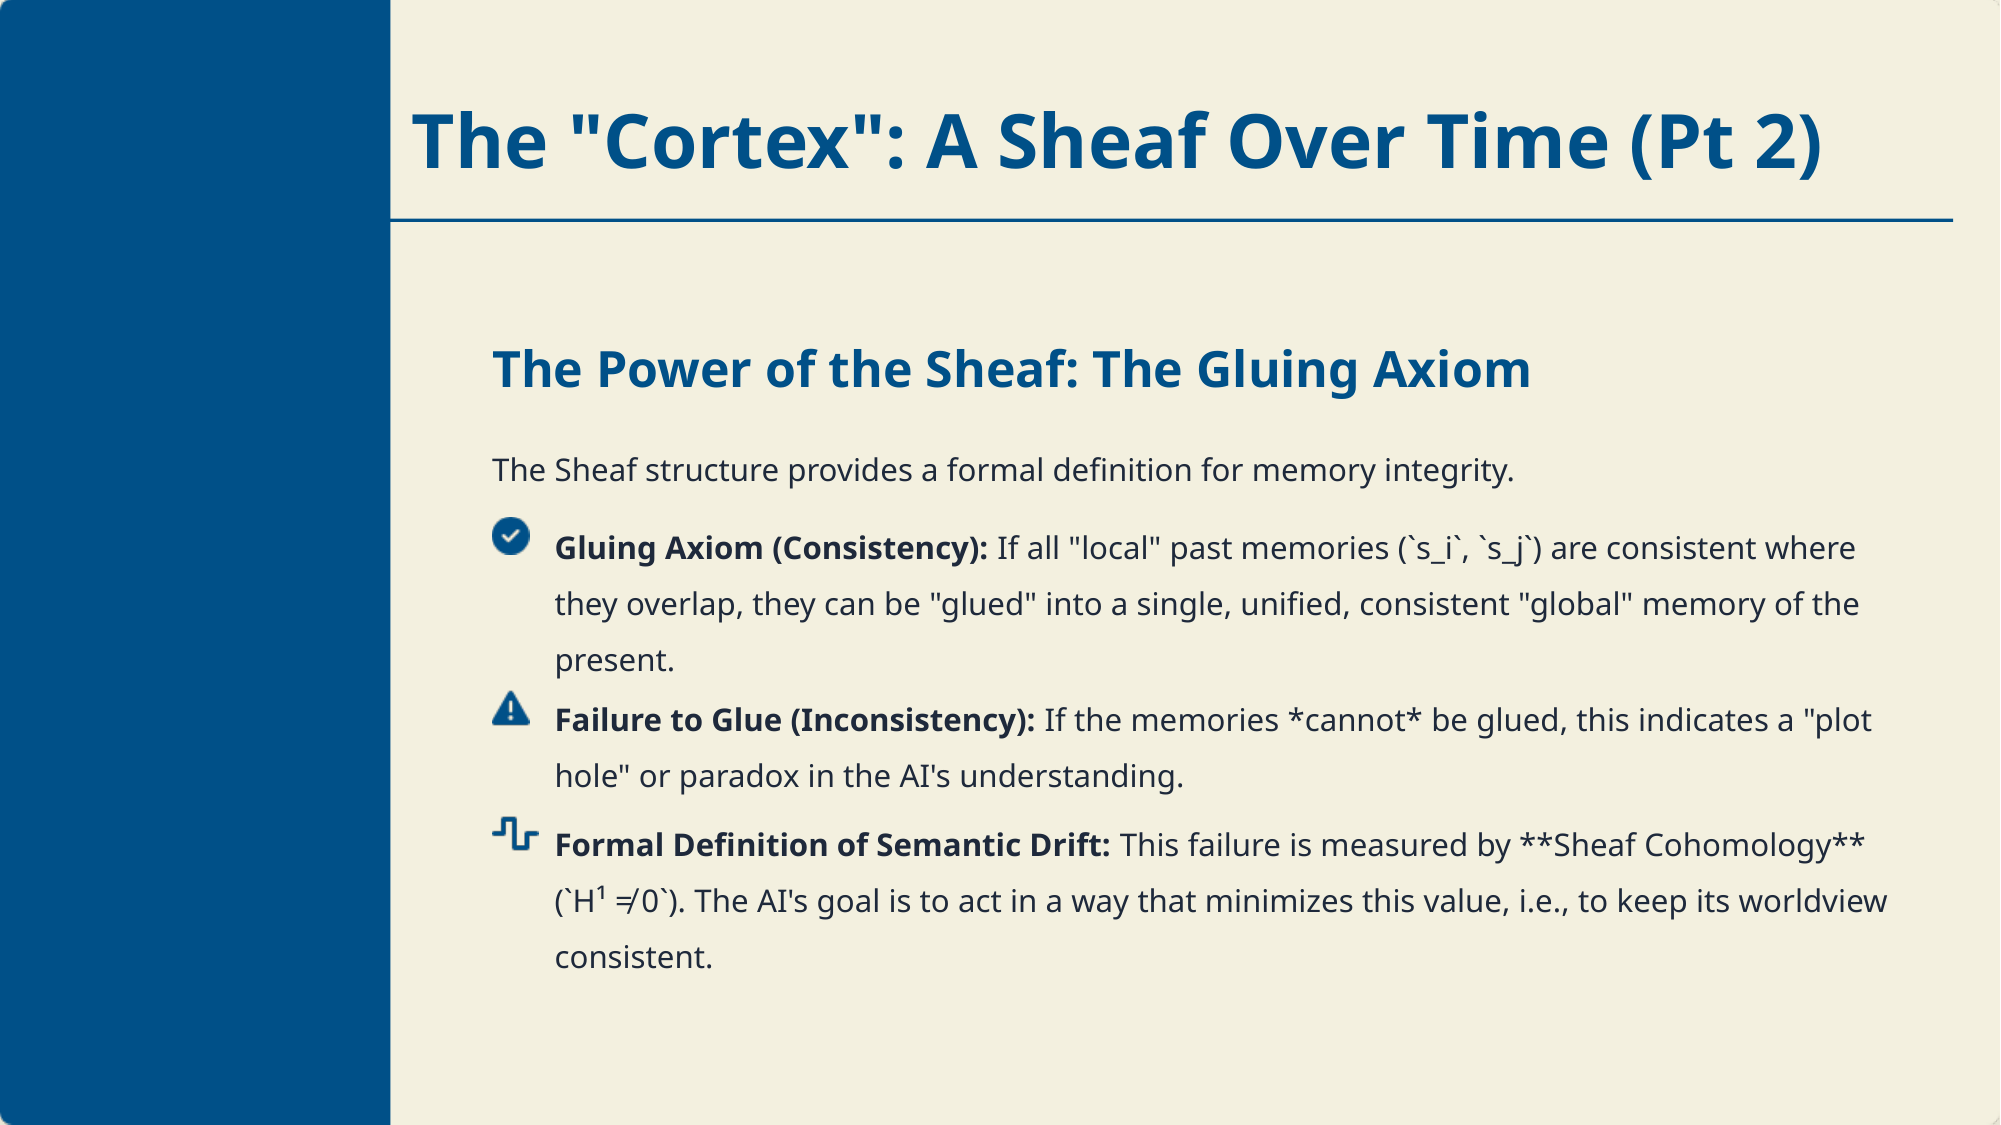

The "Cortex": A Sheaf Over Time (Pt 2)
The Power of the Sheaf: The Gluing Axiom
The Sheaf structure provides a formal definition for memory integrity.
Gluing Axiom (Consistency): If all "local" past memories (`s_i`, `s_j`) are consistent where they overlap, they can be "glued" into a single, unified, consistent "global" memory of the present.
Failure to Glue (Inconsistency): If the memories *cannot* be glued, this indicates a "plot hole" or paradox in the AI's understanding.
Formal Definition of Semantic Drift: This failure is measured by **Sheaf Cohomology** (`H¹ ≠ 0`). The AI's goal is to act in a way that minimizes this value, i.e., to keep its worldview consistent.